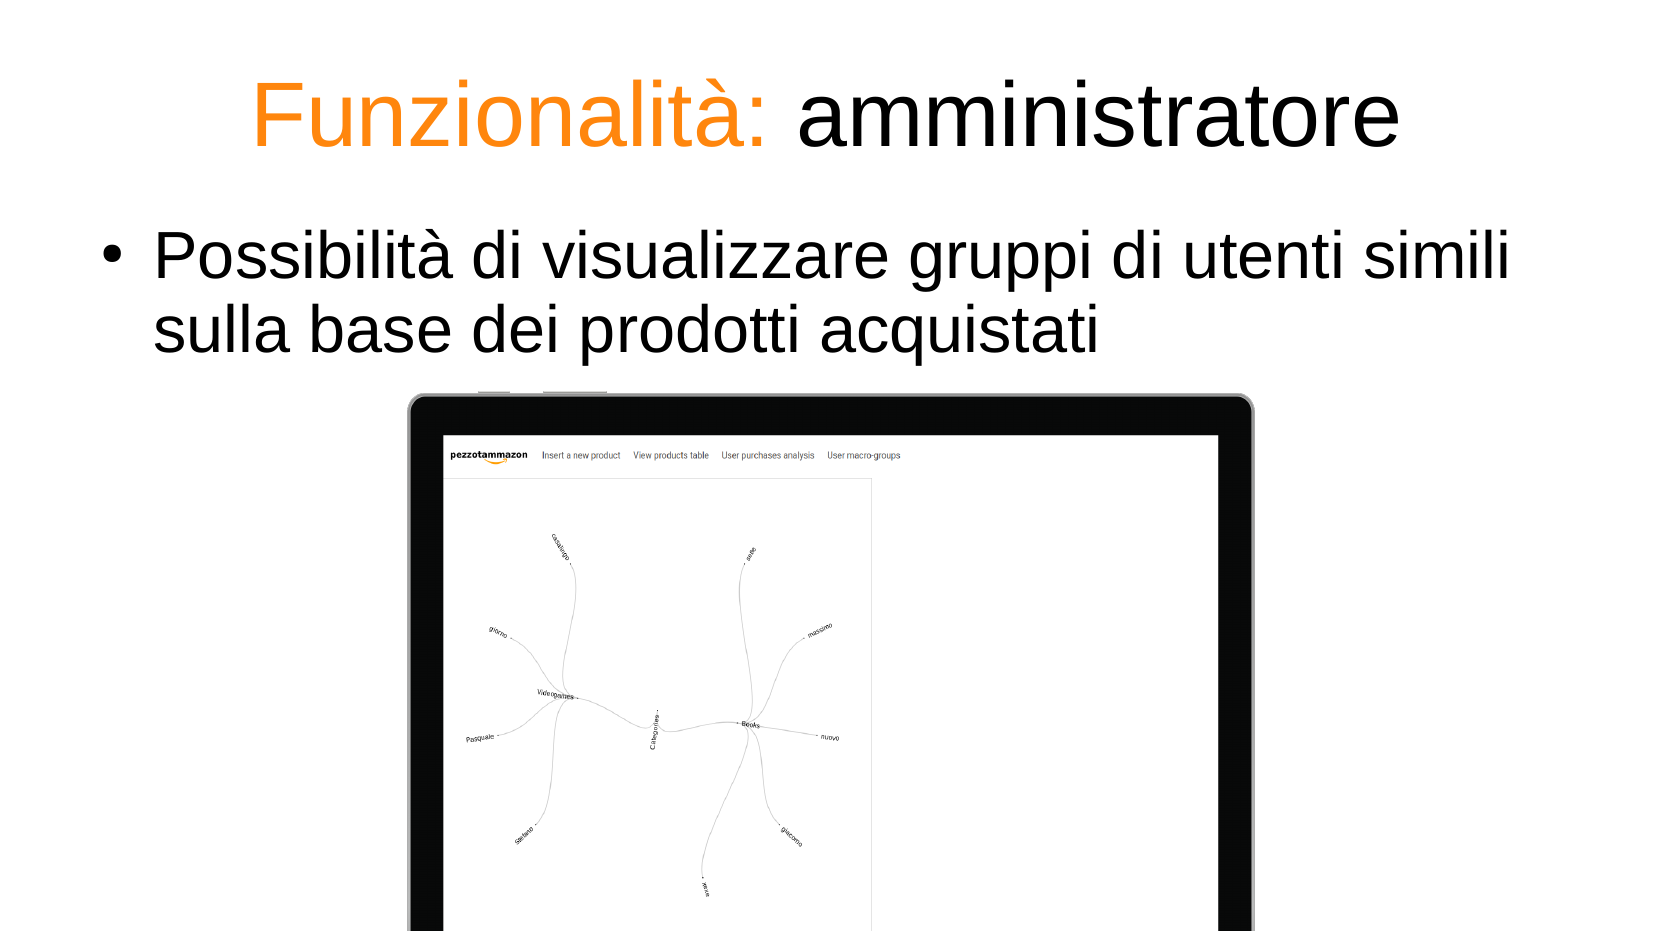

# Funzionalità: amministratore
Possibilità di visualizzare gruppi di utenti simili sulla base dei prodotti acquistati